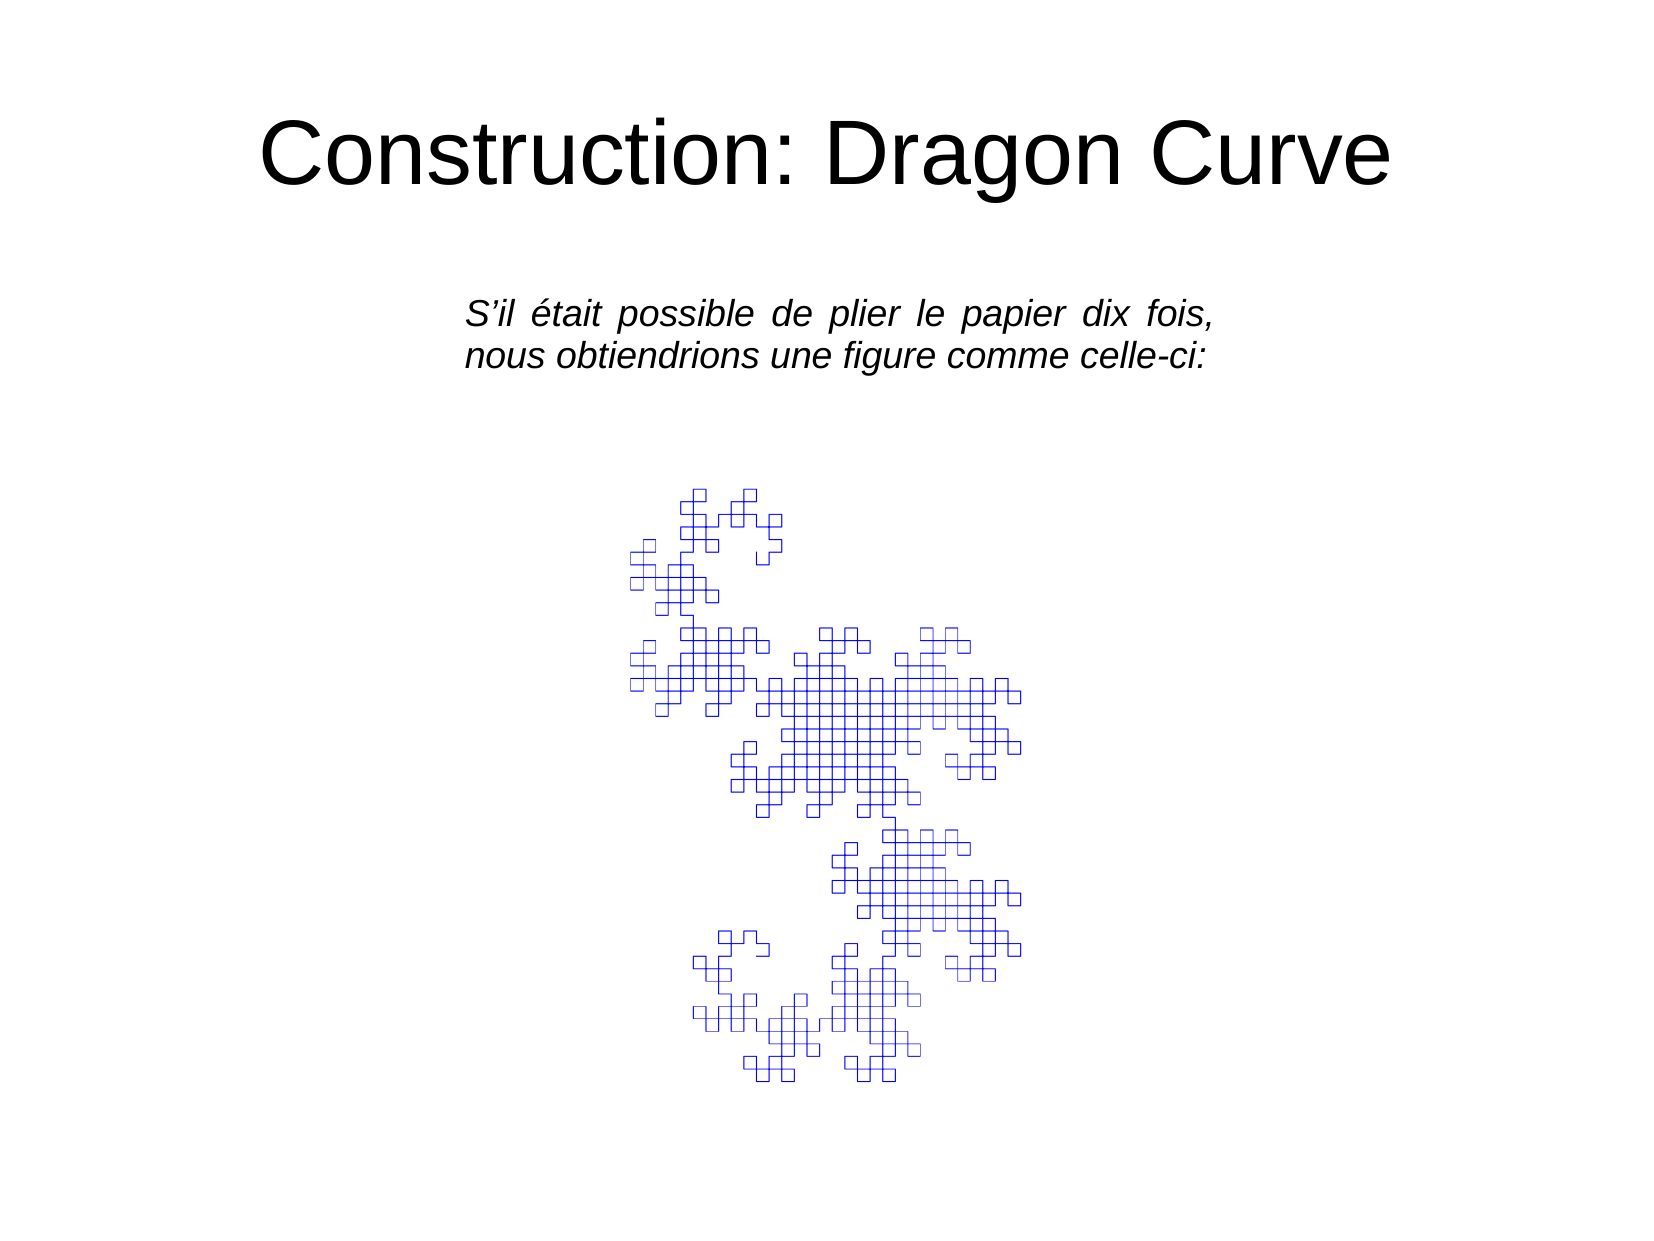

# Construction: Dragon Curve
S’il était possible de plier le papier dix fois, nous obtiendrions une figure comme celle-ci: